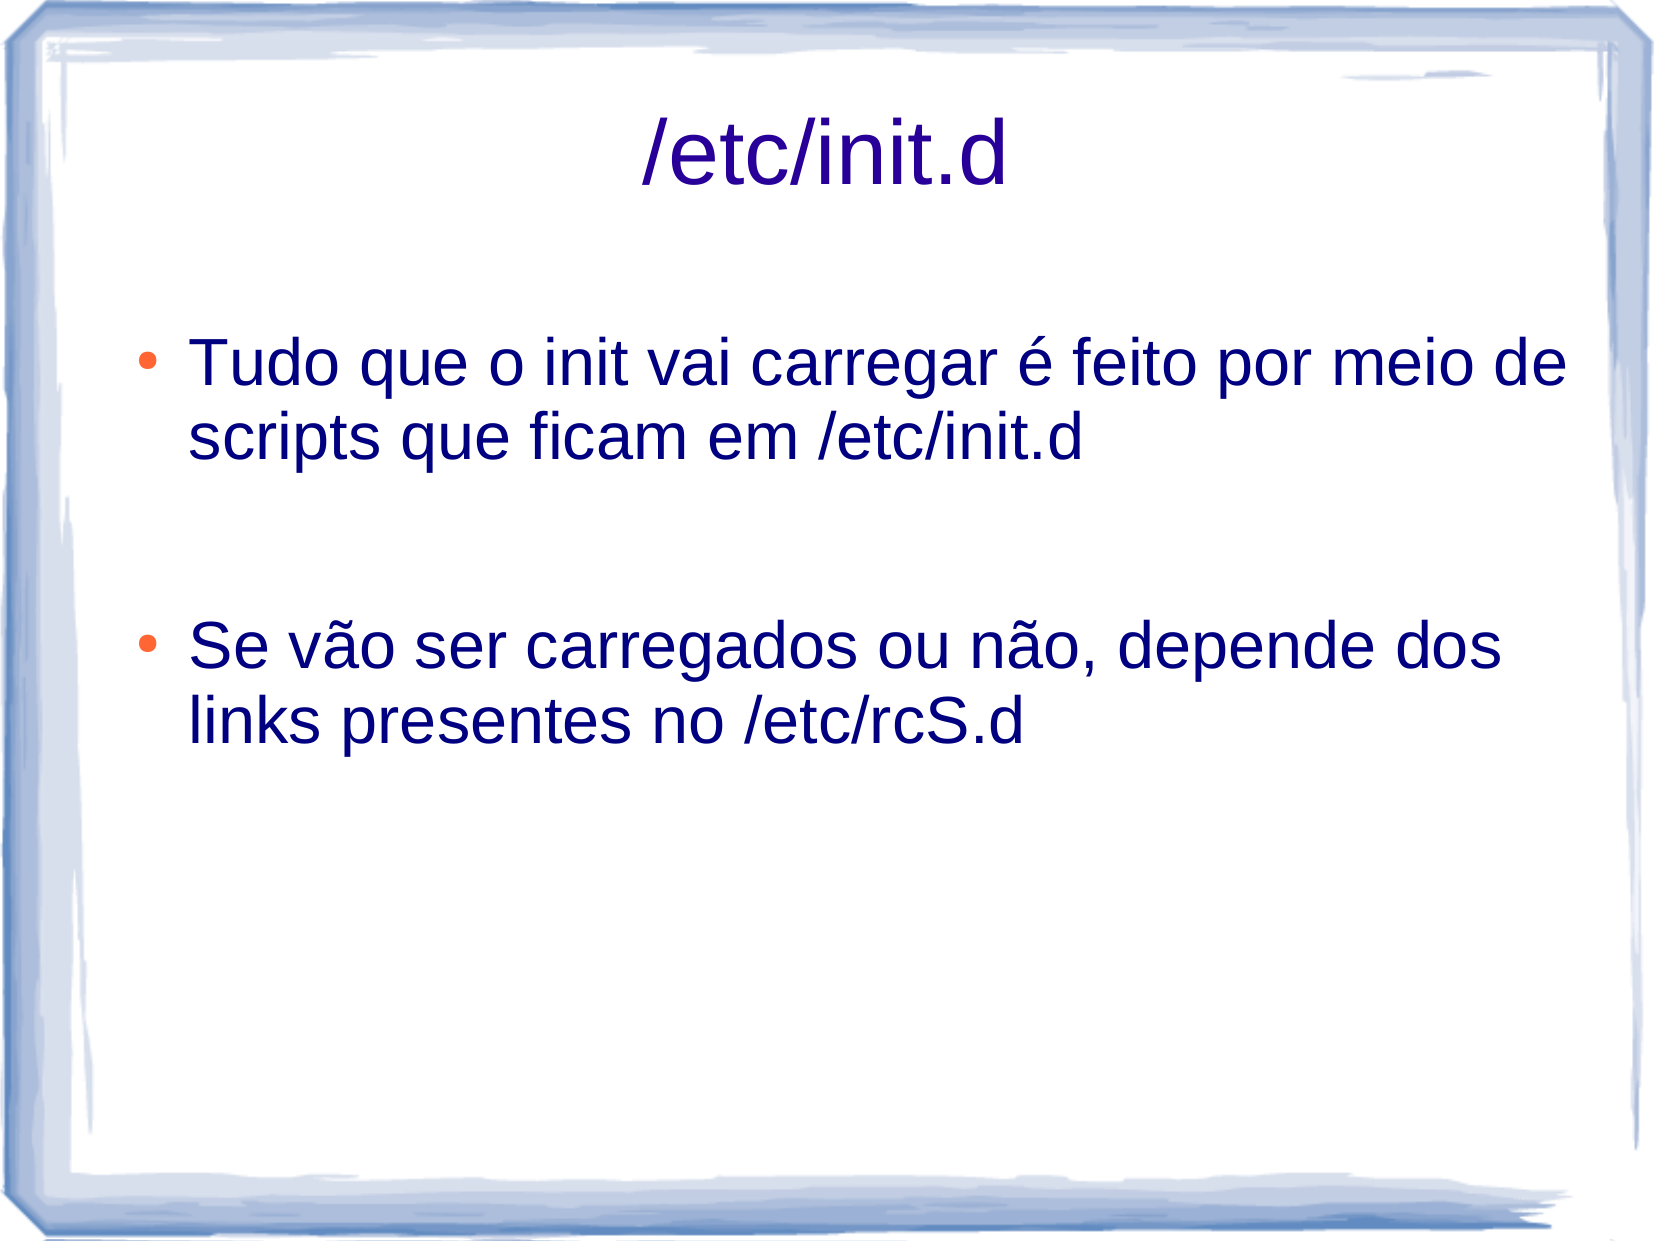

# /etc/init.d
Tudo que o init vai carregar é feito por meio de scripts que ficam em /etc/init.d
Se vão ser carregados ou não, depende dos links presentes no /etc/rcS.d